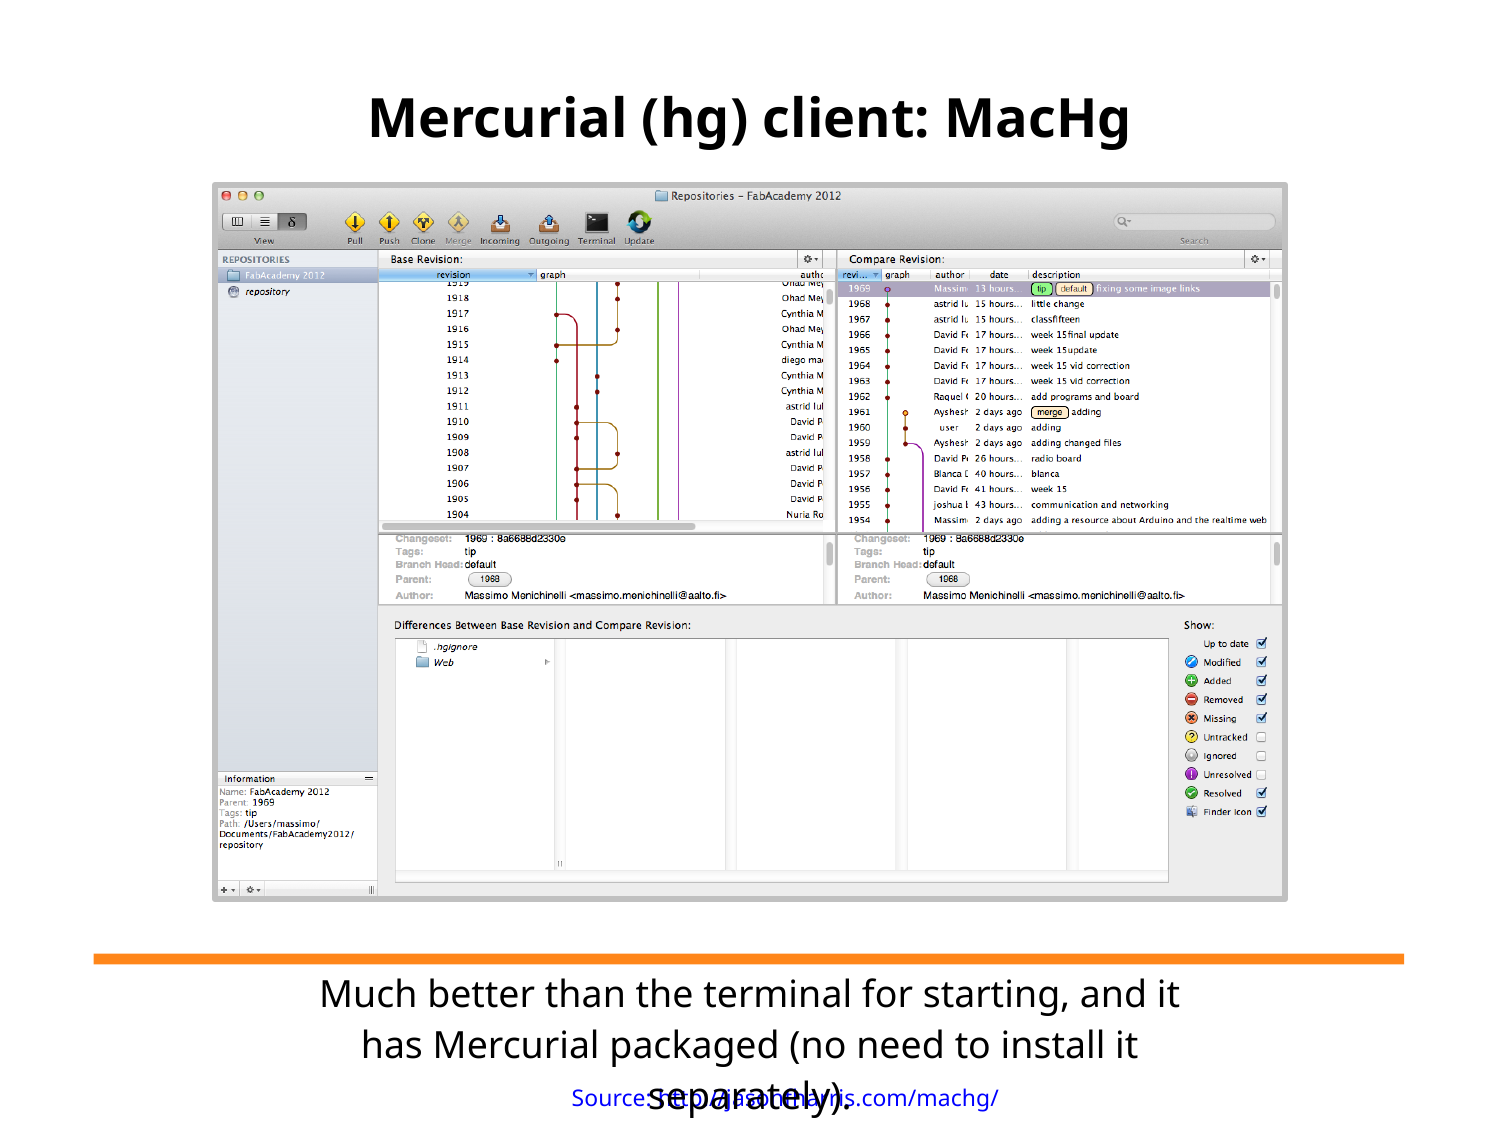

# Mercurial (hg) client: MacHg
Much better than the terminal for starting, and it has Mercurial packaged (no need to install it separately).
Source: http://jasonfharris.com/machg/